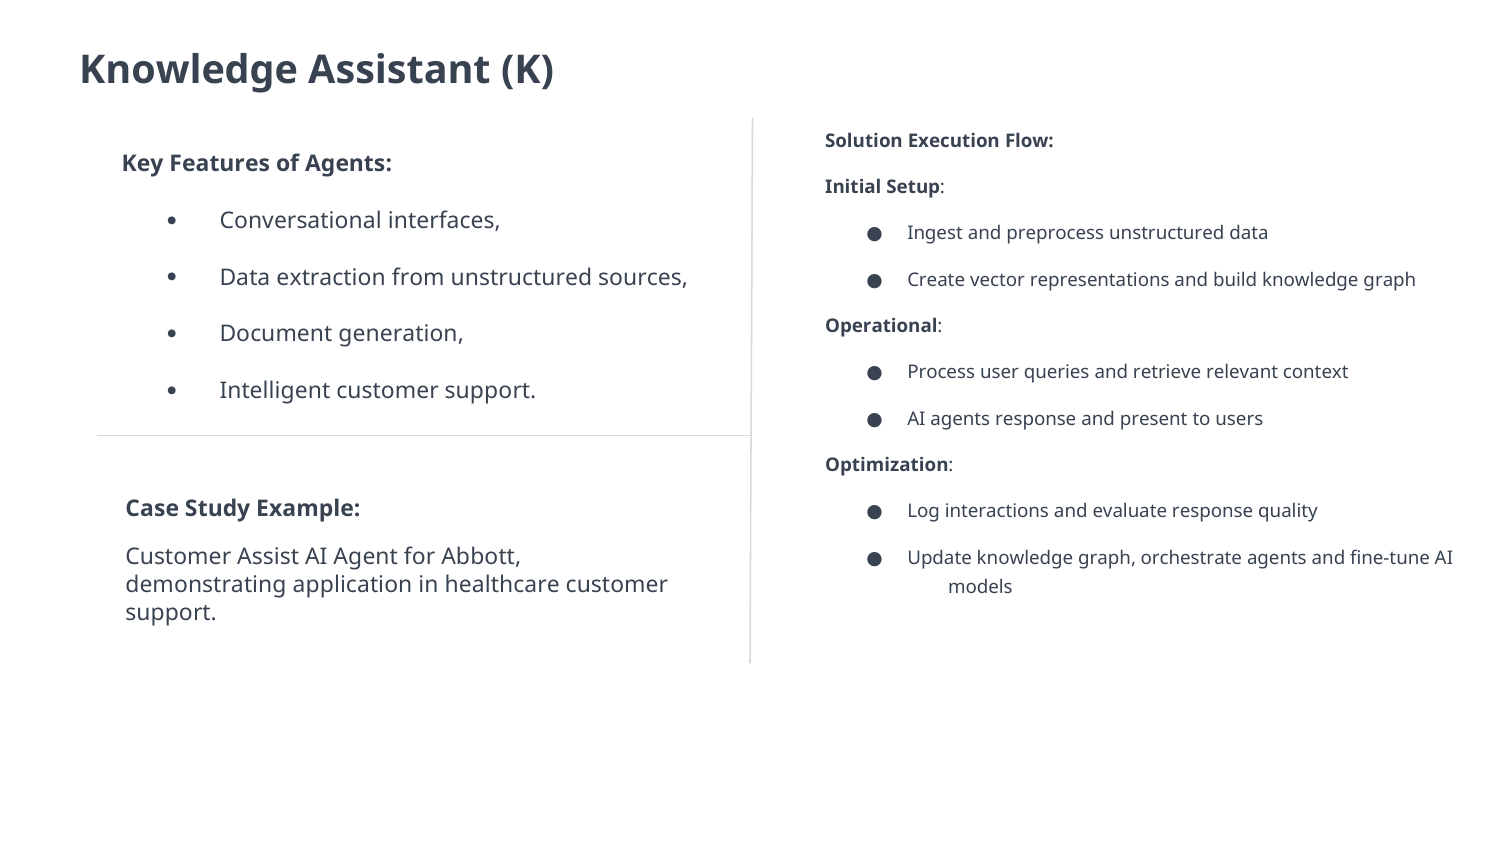

# Knowledge Assistant (K)
Solution Execution Flow:
Initial Setup:
Ingest and preprocess unstructured data
Create vector representations and build knowledge graph
Operational:
Process user queries and retrieve relevant context
AI agents response and present to users
Optimization:
Log interactions and evaluate response quality
Update knowledge graph, orchestrate agents and fine-tune AI models
Key Features of Agents:
Conversational interfaces,
Data extraction from unstructured sources,
Document generation,
Intelligent customer support.
Case Study Example:
Customer Assist AI Agent for Abbott, demonstrating application in healthcare customer support.